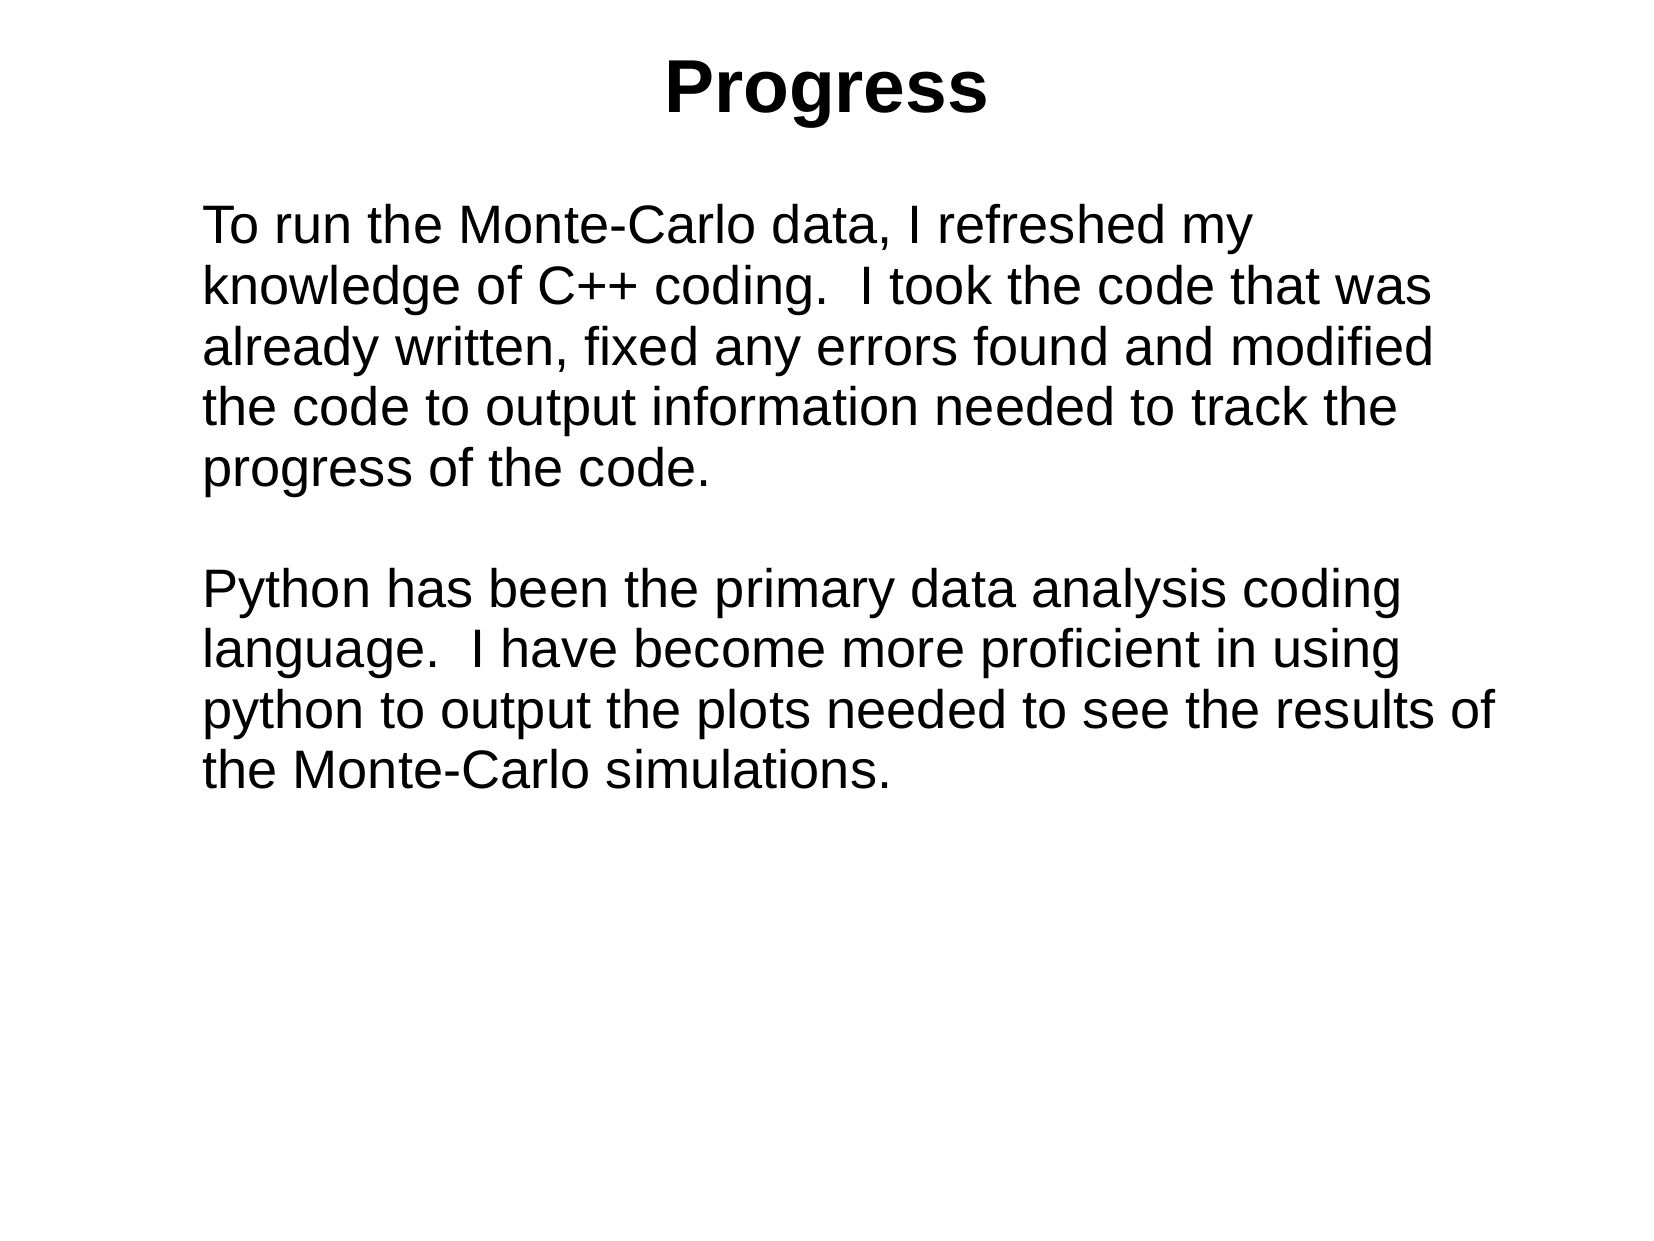

Progress
To run the Monte-Carlo data, I refreshed my knowledge of C++ coding. I took the code that was already written, fixed any errors found and modified the code to output information needed to track the progress of the code.
Python has been the primary data analysis coding language. I have become more proficient in using python to output the plots needed to see the results of the Monte-Carlo simulations.